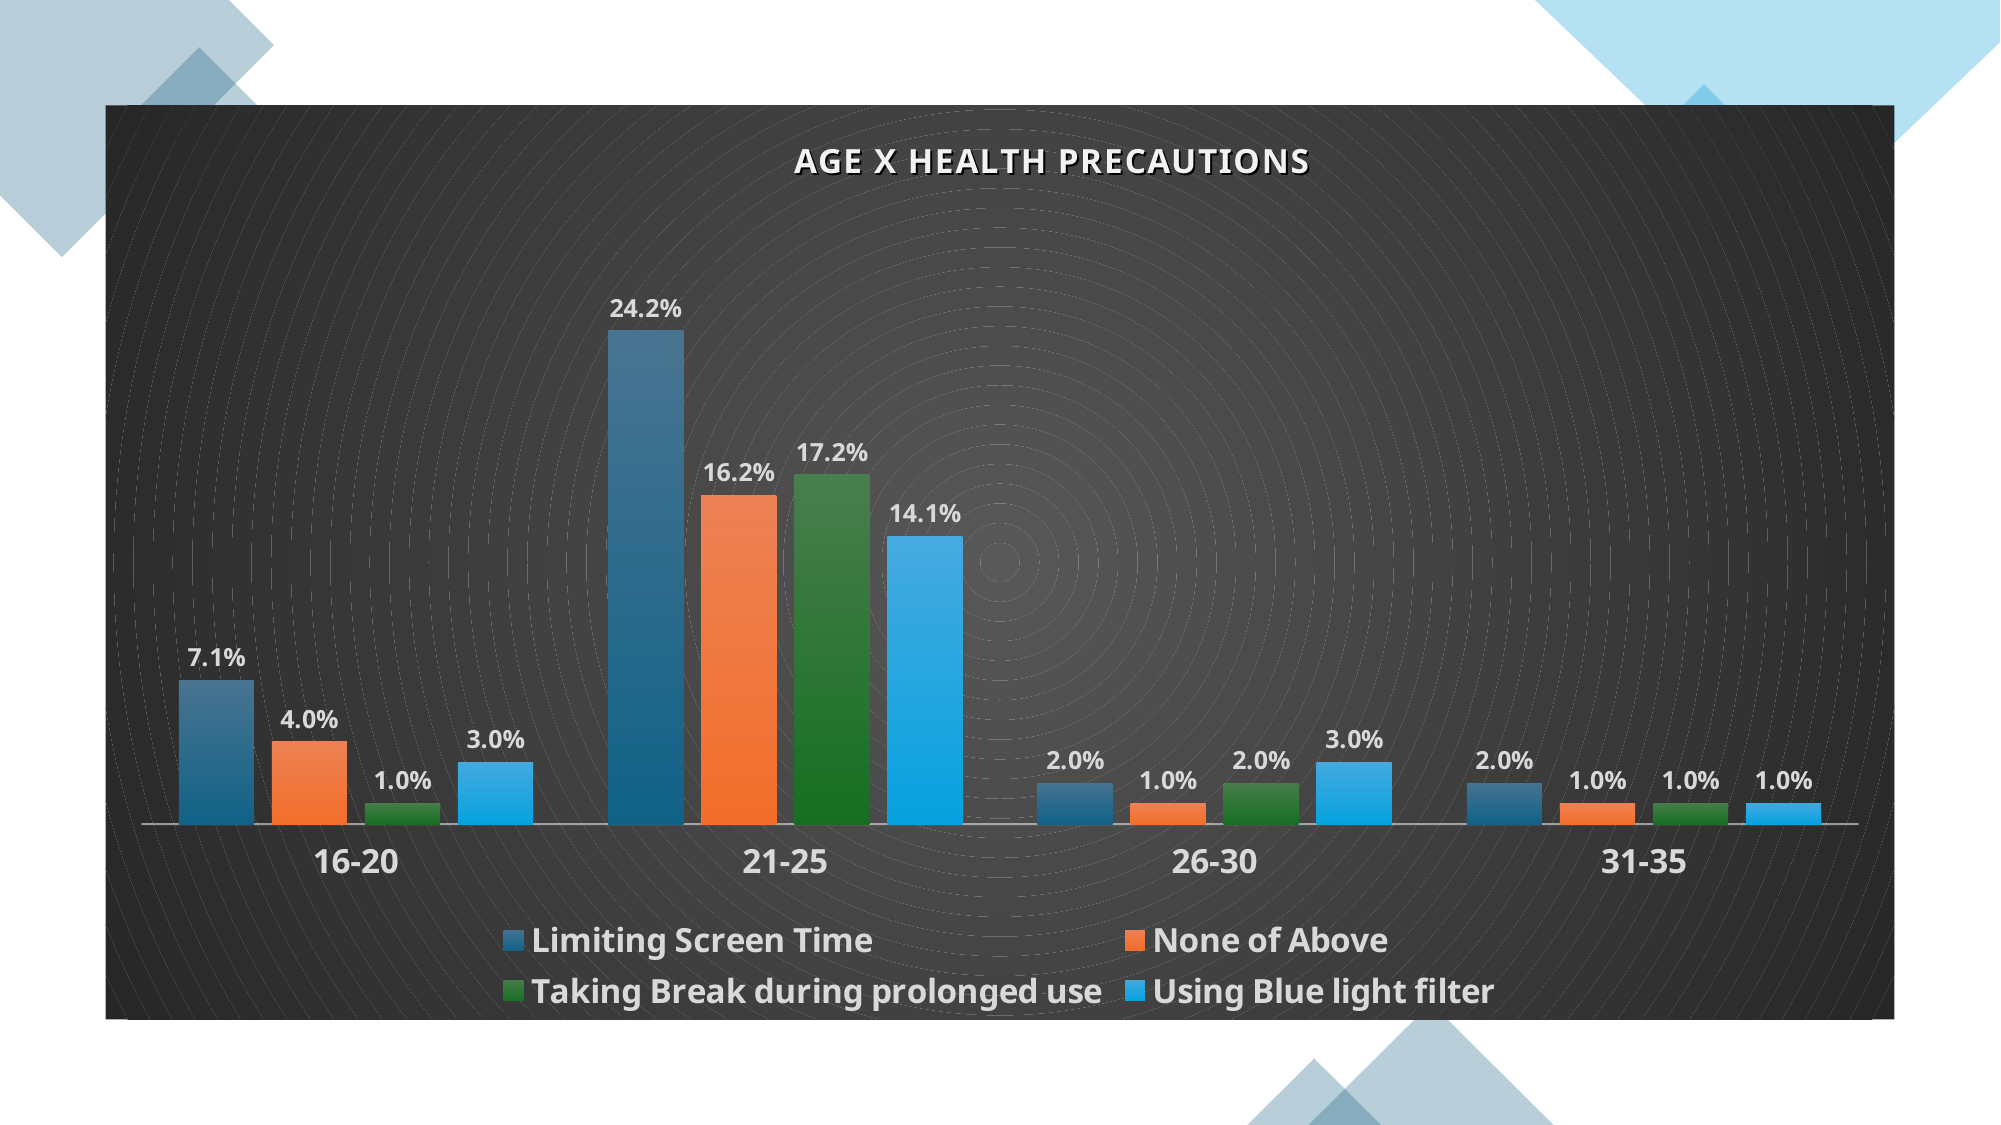

### Chart: AGE X HEALTH PRECAUTIONS
| Category | Limiting Screen Time | None of Above | Taking Break during prolonged use | Using Blue light filter |
|---|---|---|---|---|
| 16-20 | 0.0707070707070707 | 0.0404040404040404 | 0.0101010101010101 | 0.0303030303030303 |
| 21-25 | 0.242424242424242 | 0.161616161616162 | 0.171717171717172 | 0.141414141414141 |
| 26-30 | 0.0202020202020202 | 0.0101010101010101 | 0.0202020202020202 | 0.0303030303030303 |
| 31-35 | 0.0202020202020202 | 0.0101010101010101 | 0.0101010101010101 | 0.0101010101010101 |